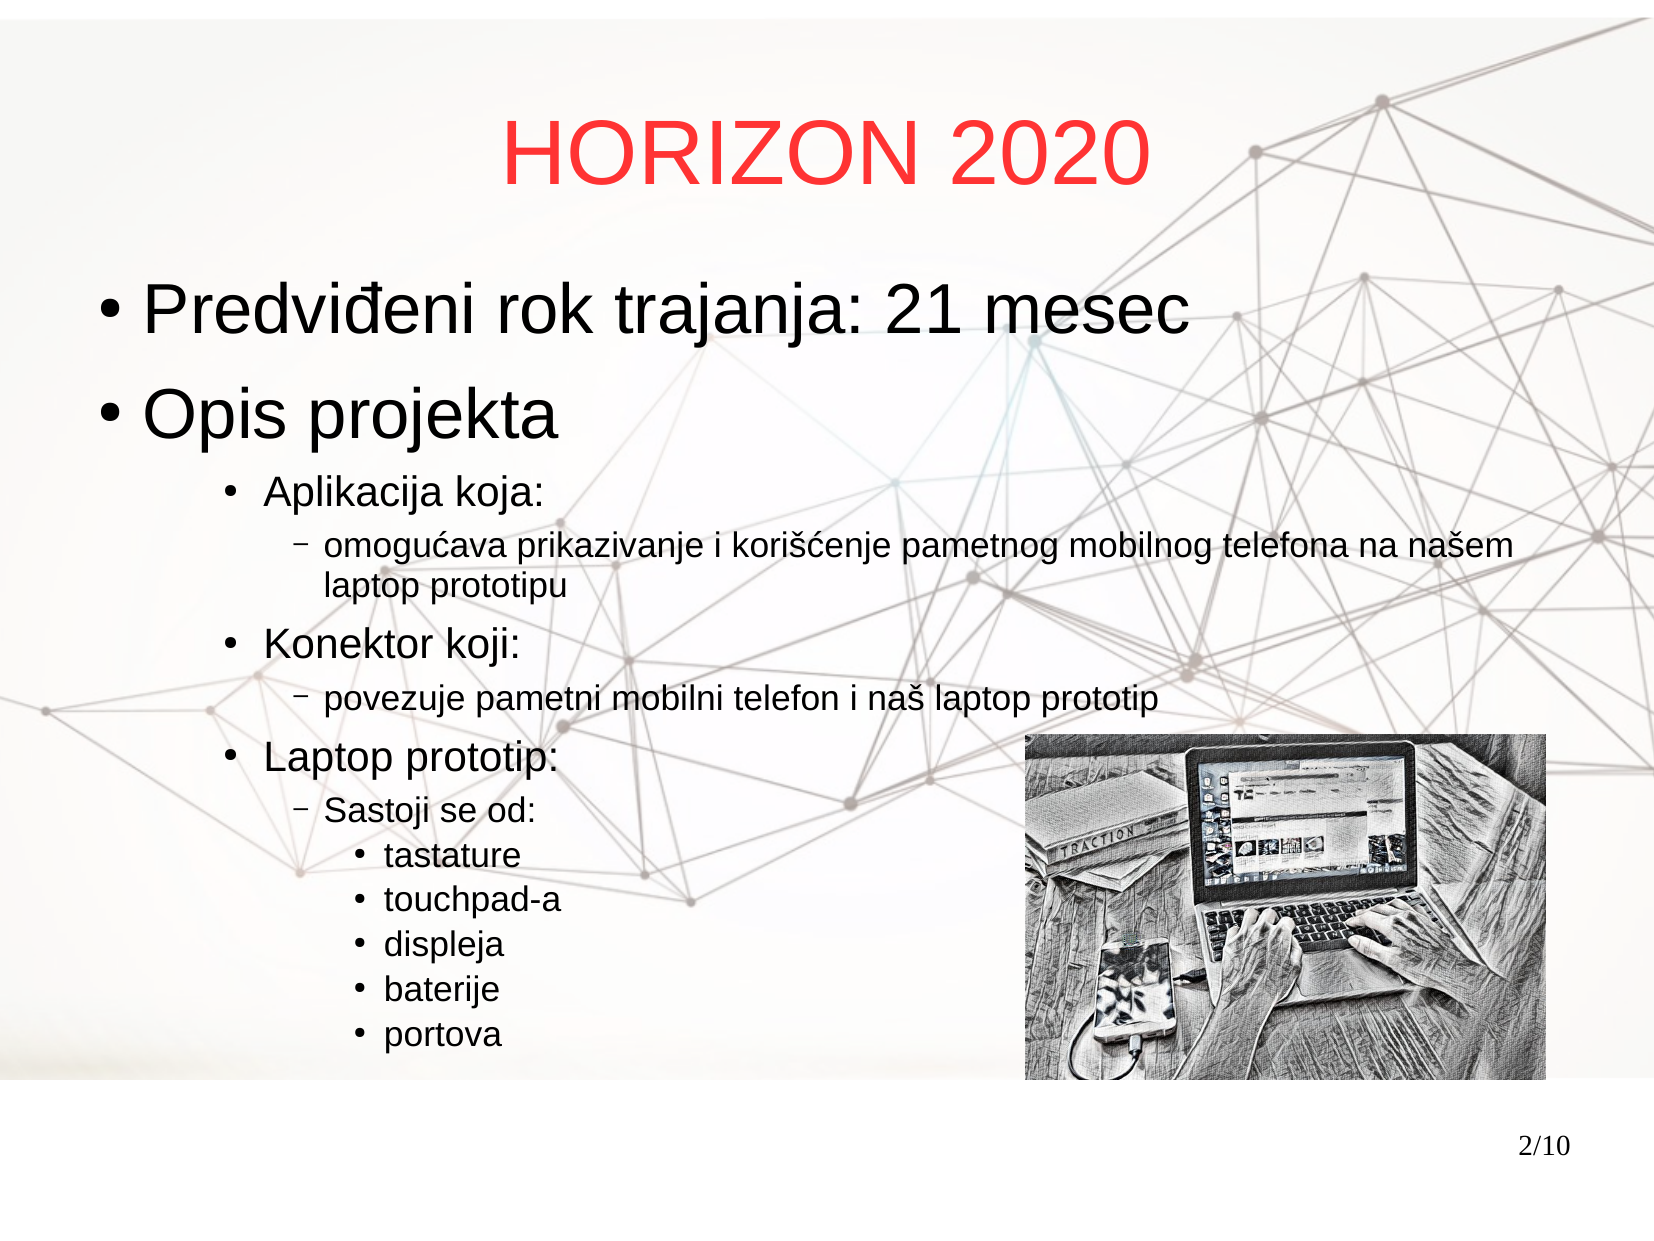

# HORIZON 2020
Predviđeni rok trajanja: 21 mesec
Opis projekta
Aplikacija koja:
omogućava prikazivanje i korišćenje pametnog mobilnog telefona na našem laptop prototipu
Konektor koji:
povezuje pametni mobilni telefon i naš laptop prototip
Laptop prototip:
Sastoji se od:
tastature
touchpad-a
displeja
baterije
portova
2